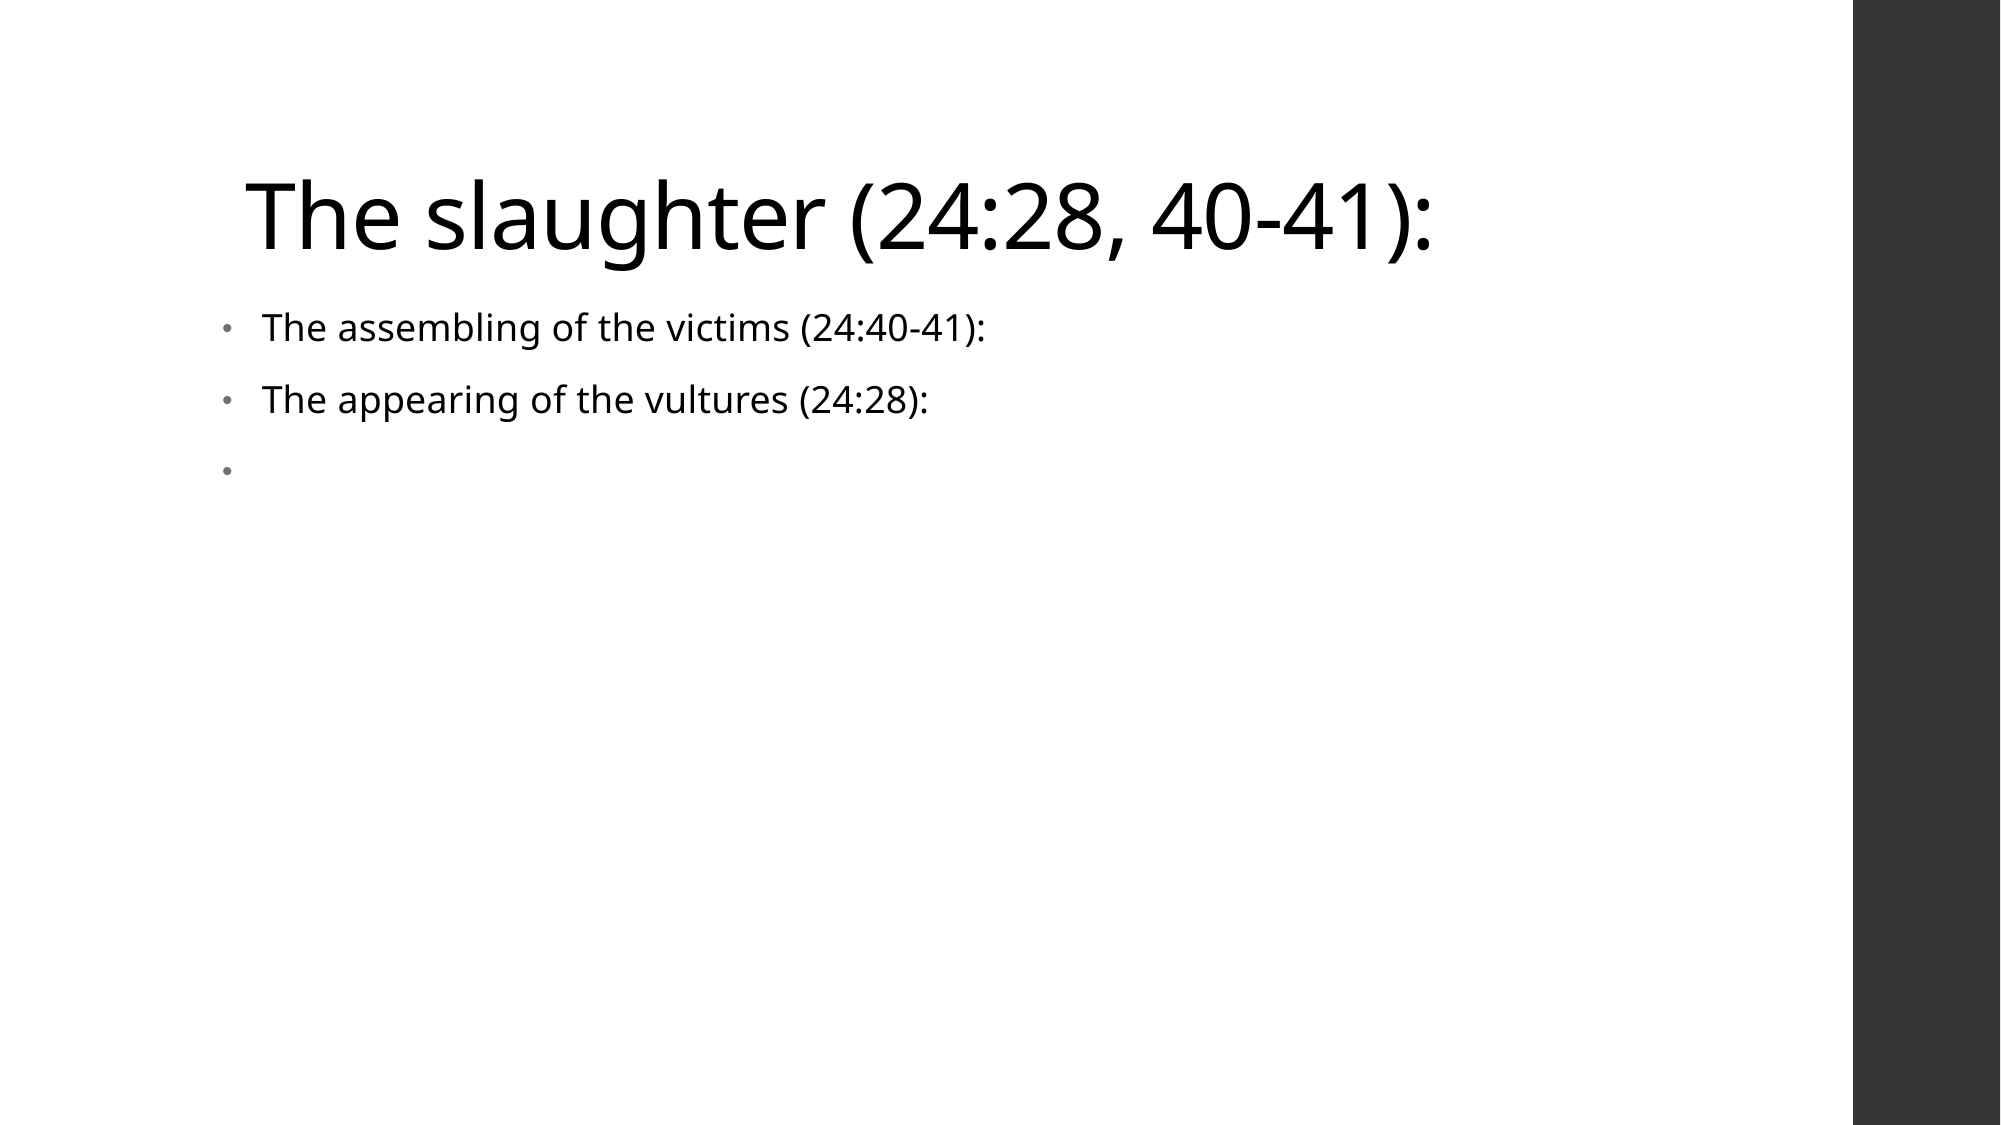

# The slaughter (24:28, 40-41):
 The assembling of the victims (24:40-41):
 The appearing of the vultures (24:28):